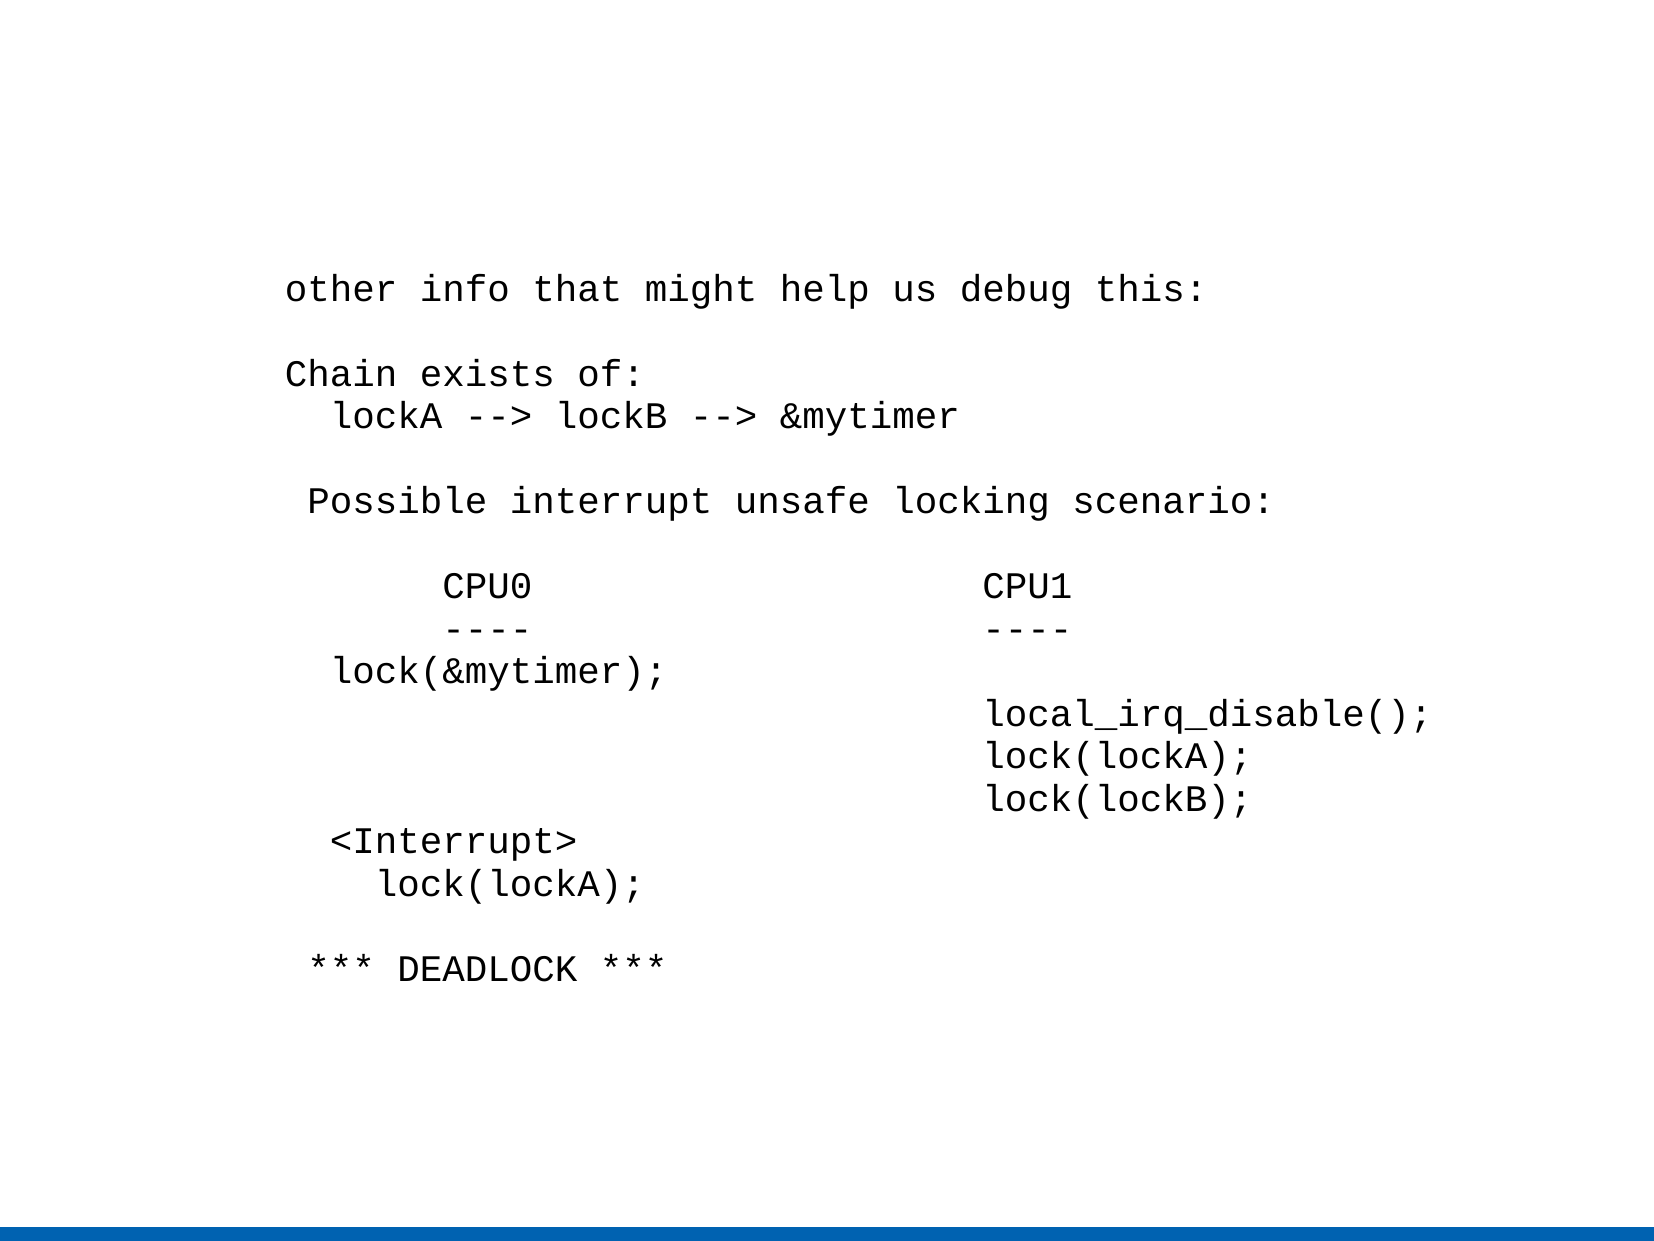

other info that might help us debug this:
Chain exists of:
 lockA --> lockB --> &mytimer
 Possible interrupt unsafe locking scenario:
 CPU0 CPU1
 ---- ----
 lock(&mytimer);
 local_irq_disable();
 lock(lockA);
 lock(lockB);
 <Interrupt>
 lock(lockA);
 *** DEADLOCK ***